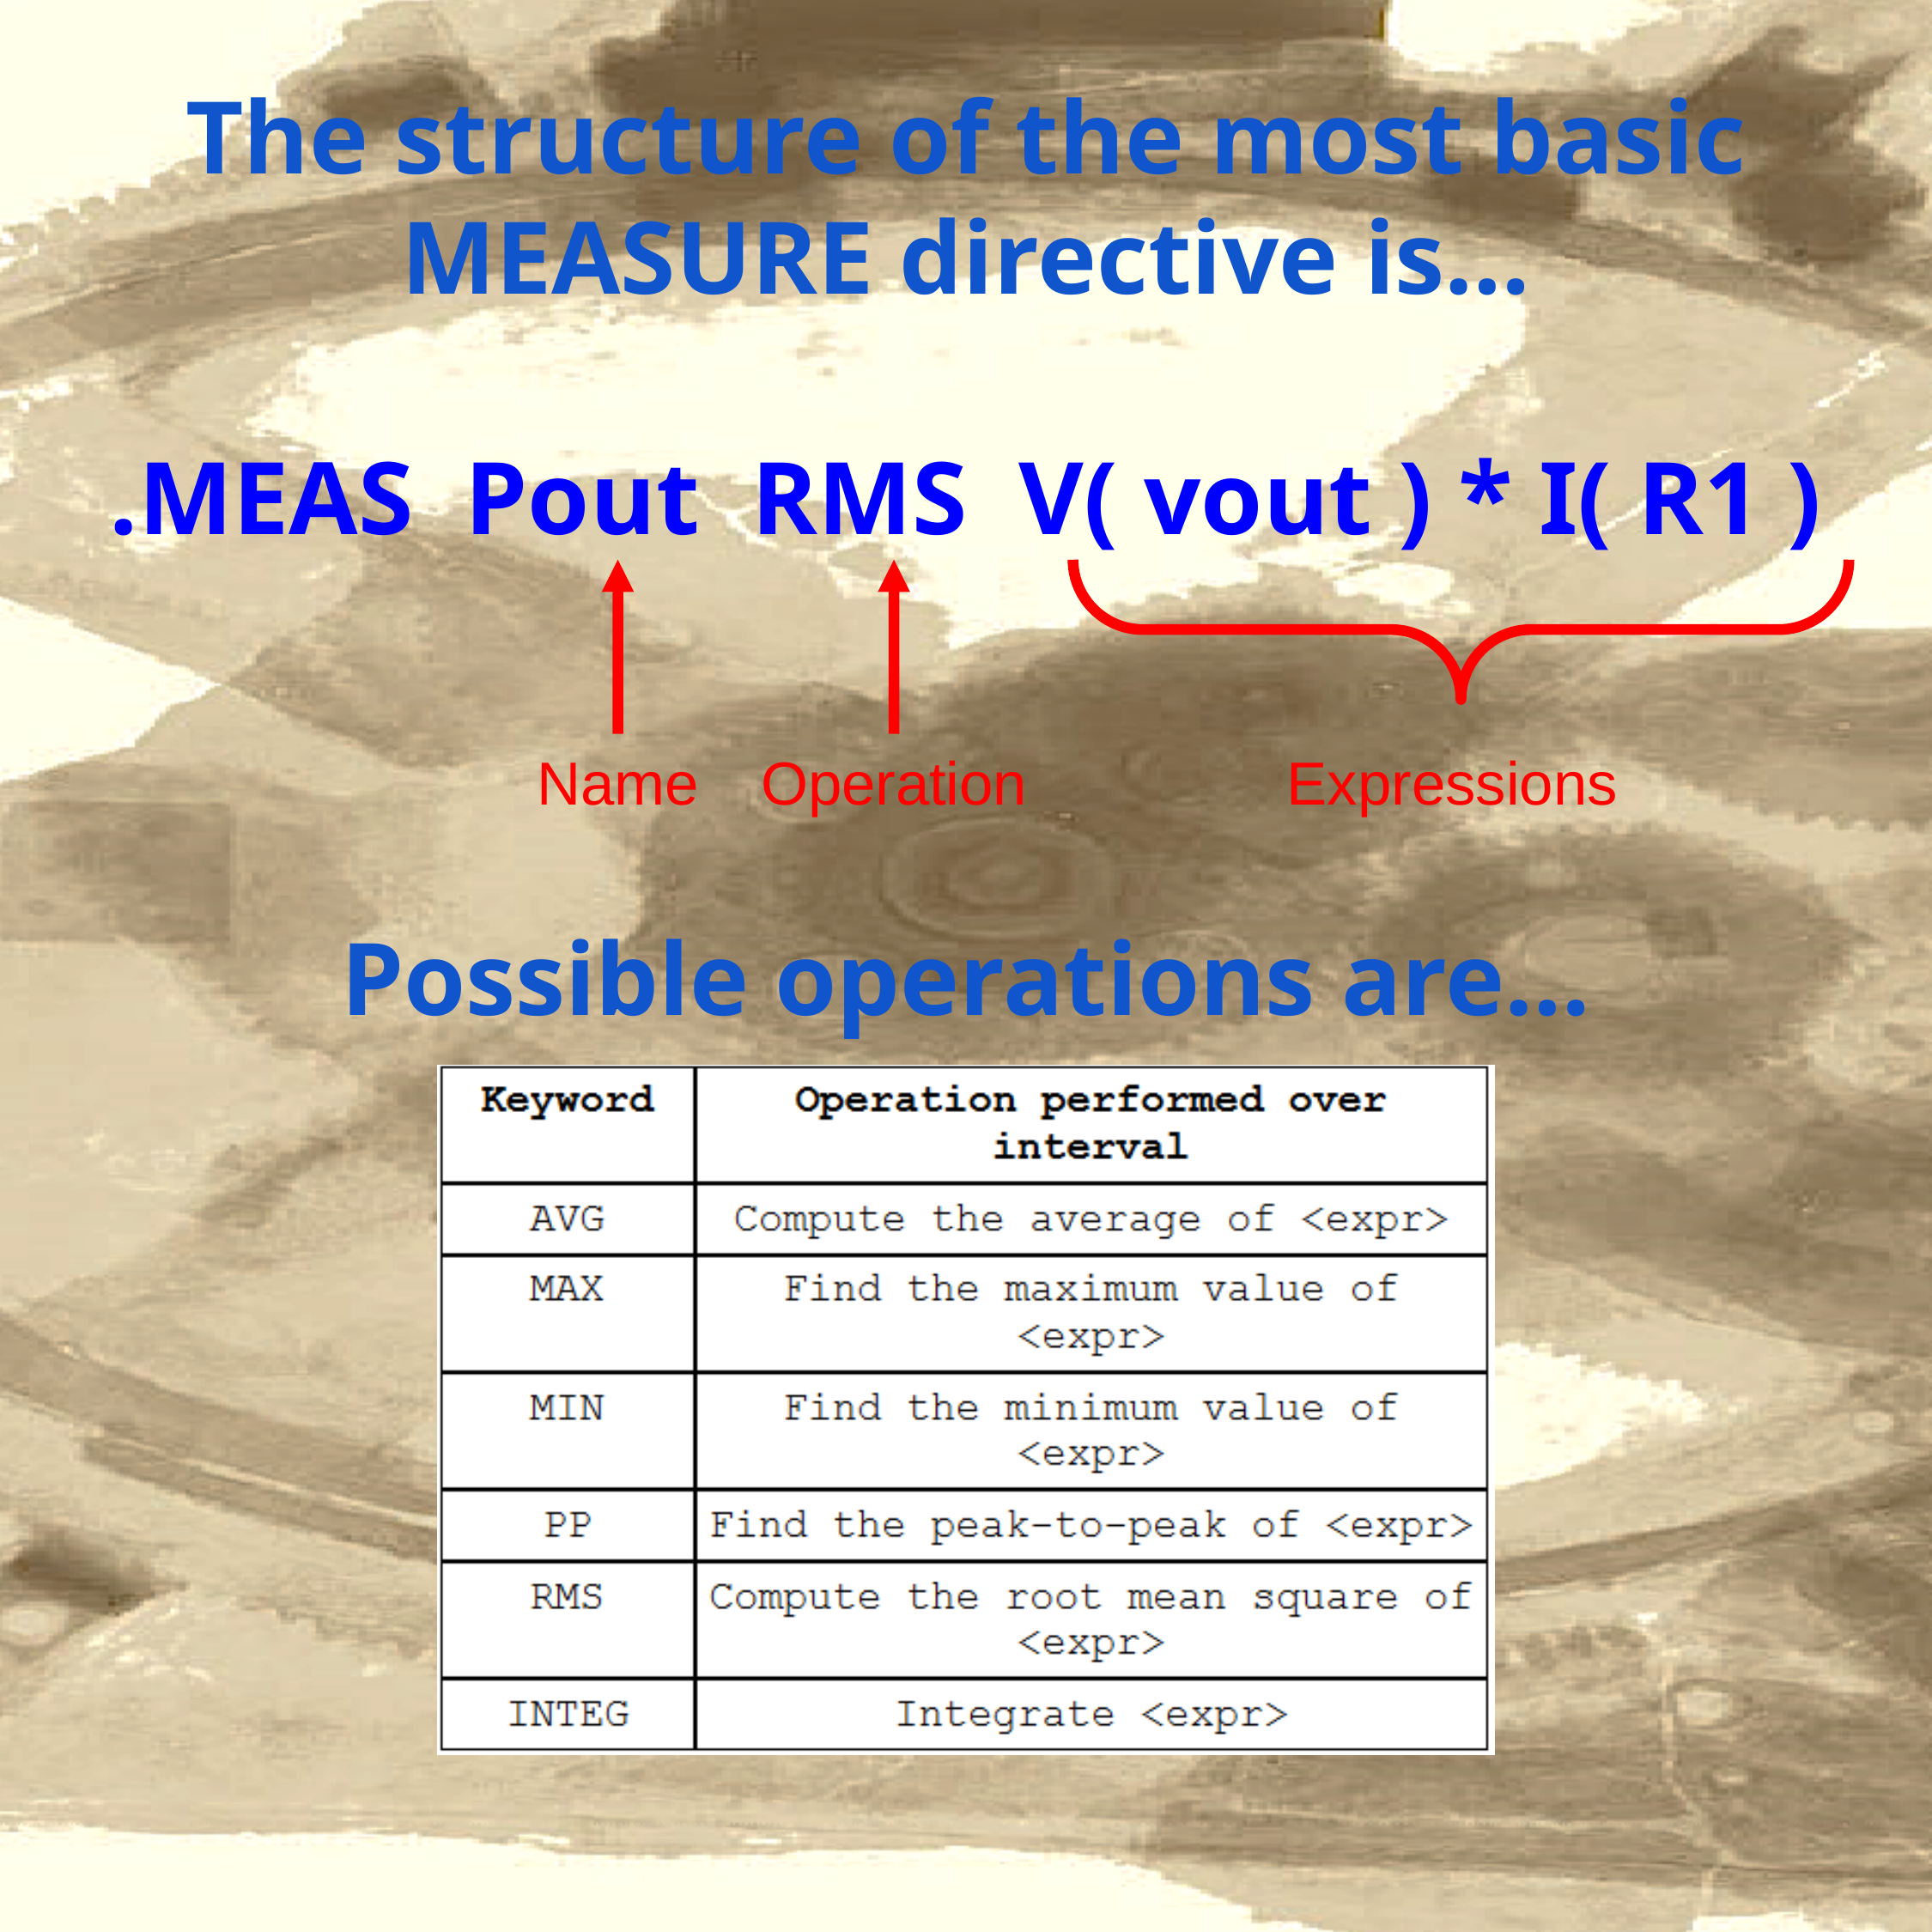

The structure of the most basic MEASURE directive is…
.MEAS Pout RMS V( vout ) * I( R1 )
Possible operations are…
Name
Operation
Expressions